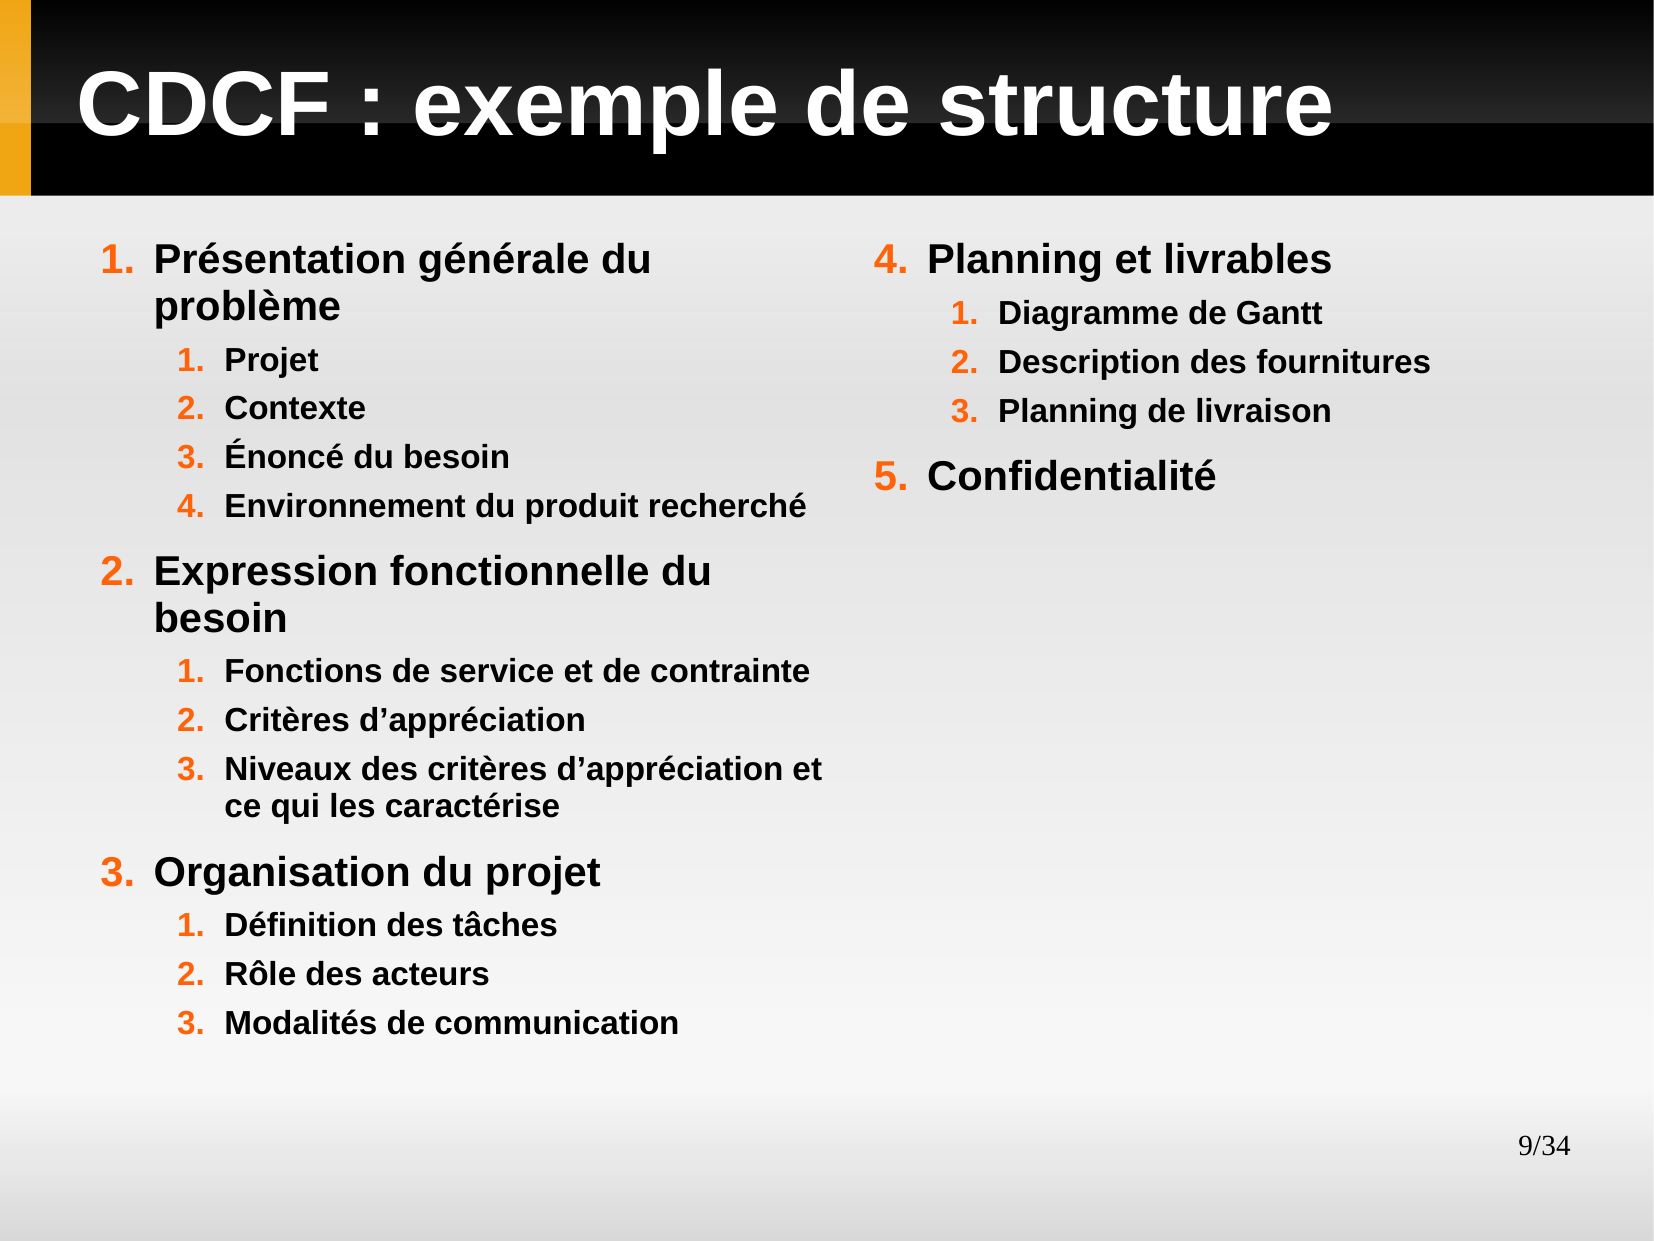

# CDCF : exemple de structure
Présentation générale du problème
Projet
Contexte
Énoncé du besoin
Environnement du produit recherché
Expression fonctionnelle du besoin
Fonctions de service et de contrainte
Critères d’appréciation
Niveaux des critères d’appréciation et ce qui les caractérise
Organisation du projet
Définition des tâches
Rôle des acteurs
Modalités de communication
Planning et livrables
Diagramme de Gantt
Description des fournitures
Planning de livraison
Confidentialité
9